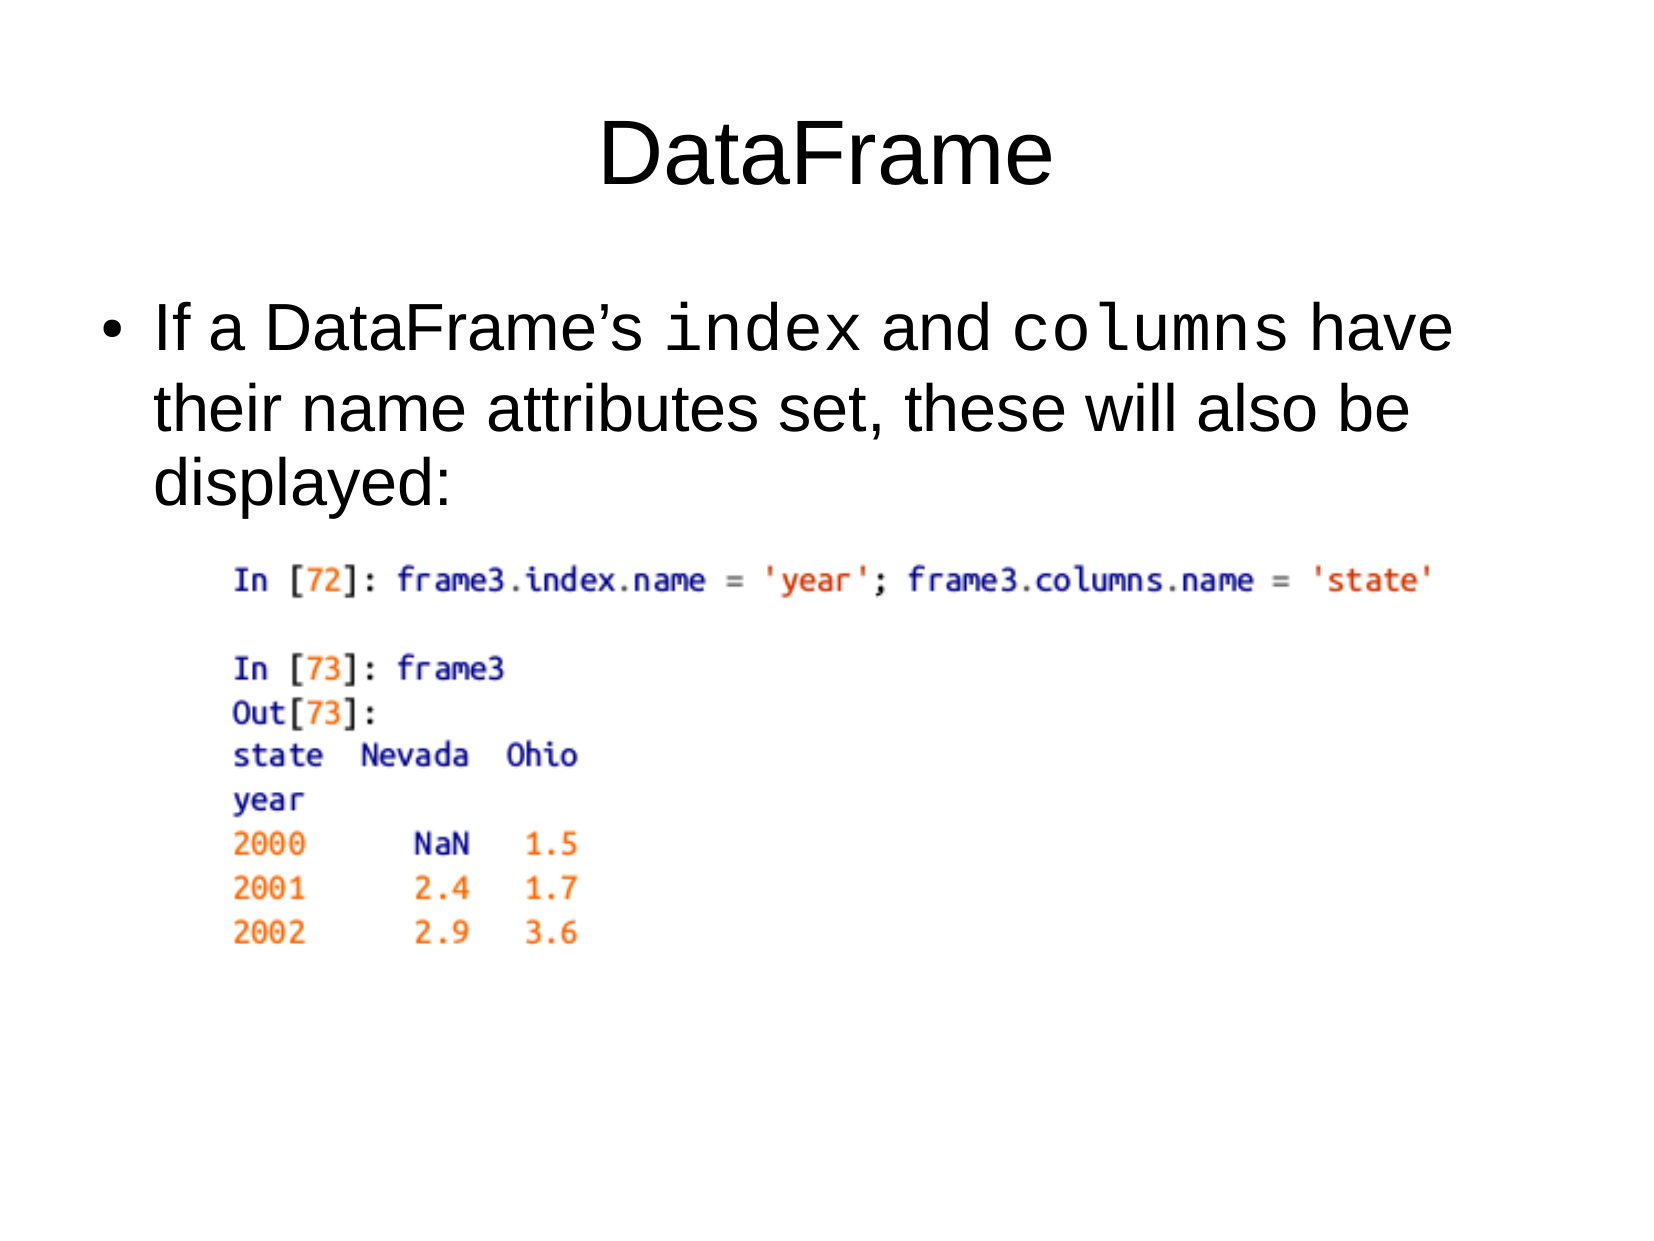

# DataFrame
If a DataFrame’s index and columns have their name attributes set, these will also be displayed: